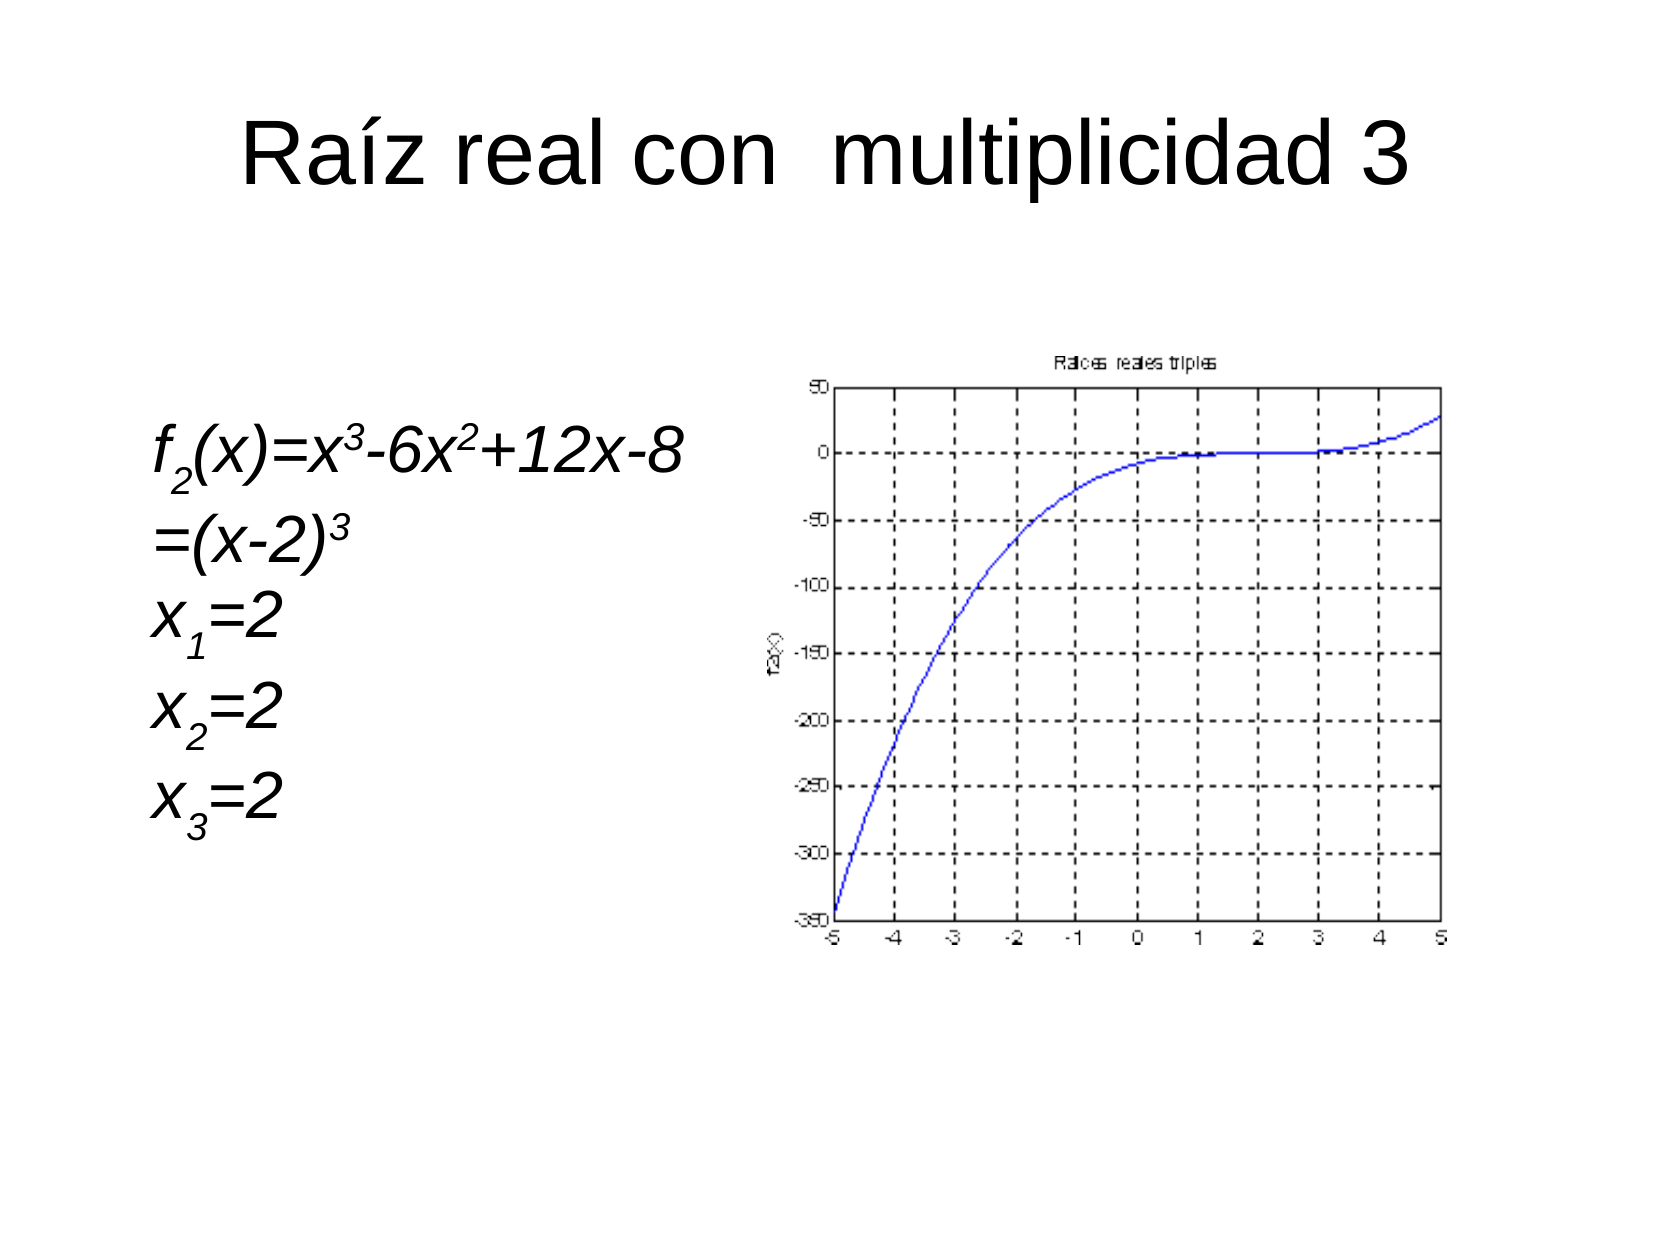

# Raíz real con multiplicidad 3
f2(x)=x3-6x2+12x-8
=(x-2)3
x1=2
x2=2
x3=2